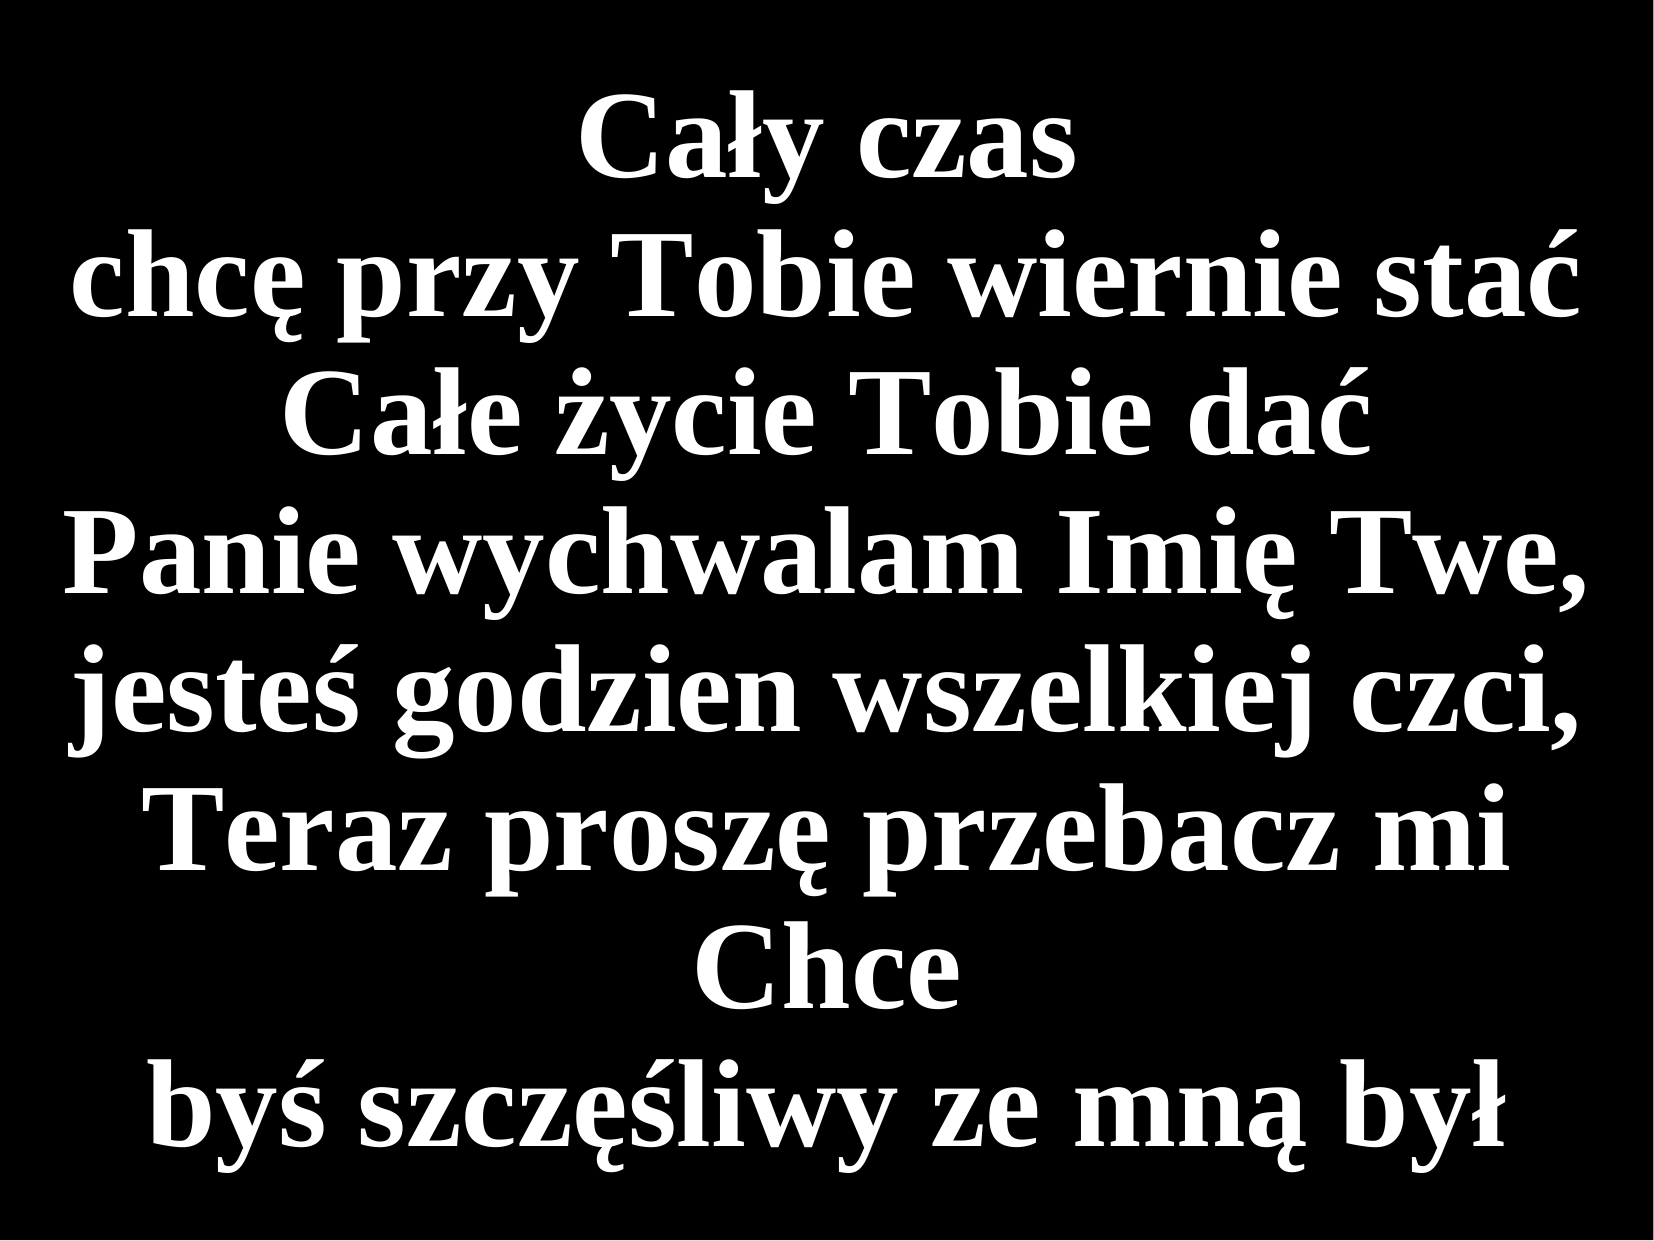

# Cały czas chcę przy Tobie wiernie stać Całe życie Tobie dać Panie wychwalam Imię Twe, jesteś godzien wszelkiej czci, Teraz proszę przebacz mi Chce byś szczęśliwy ze mną był